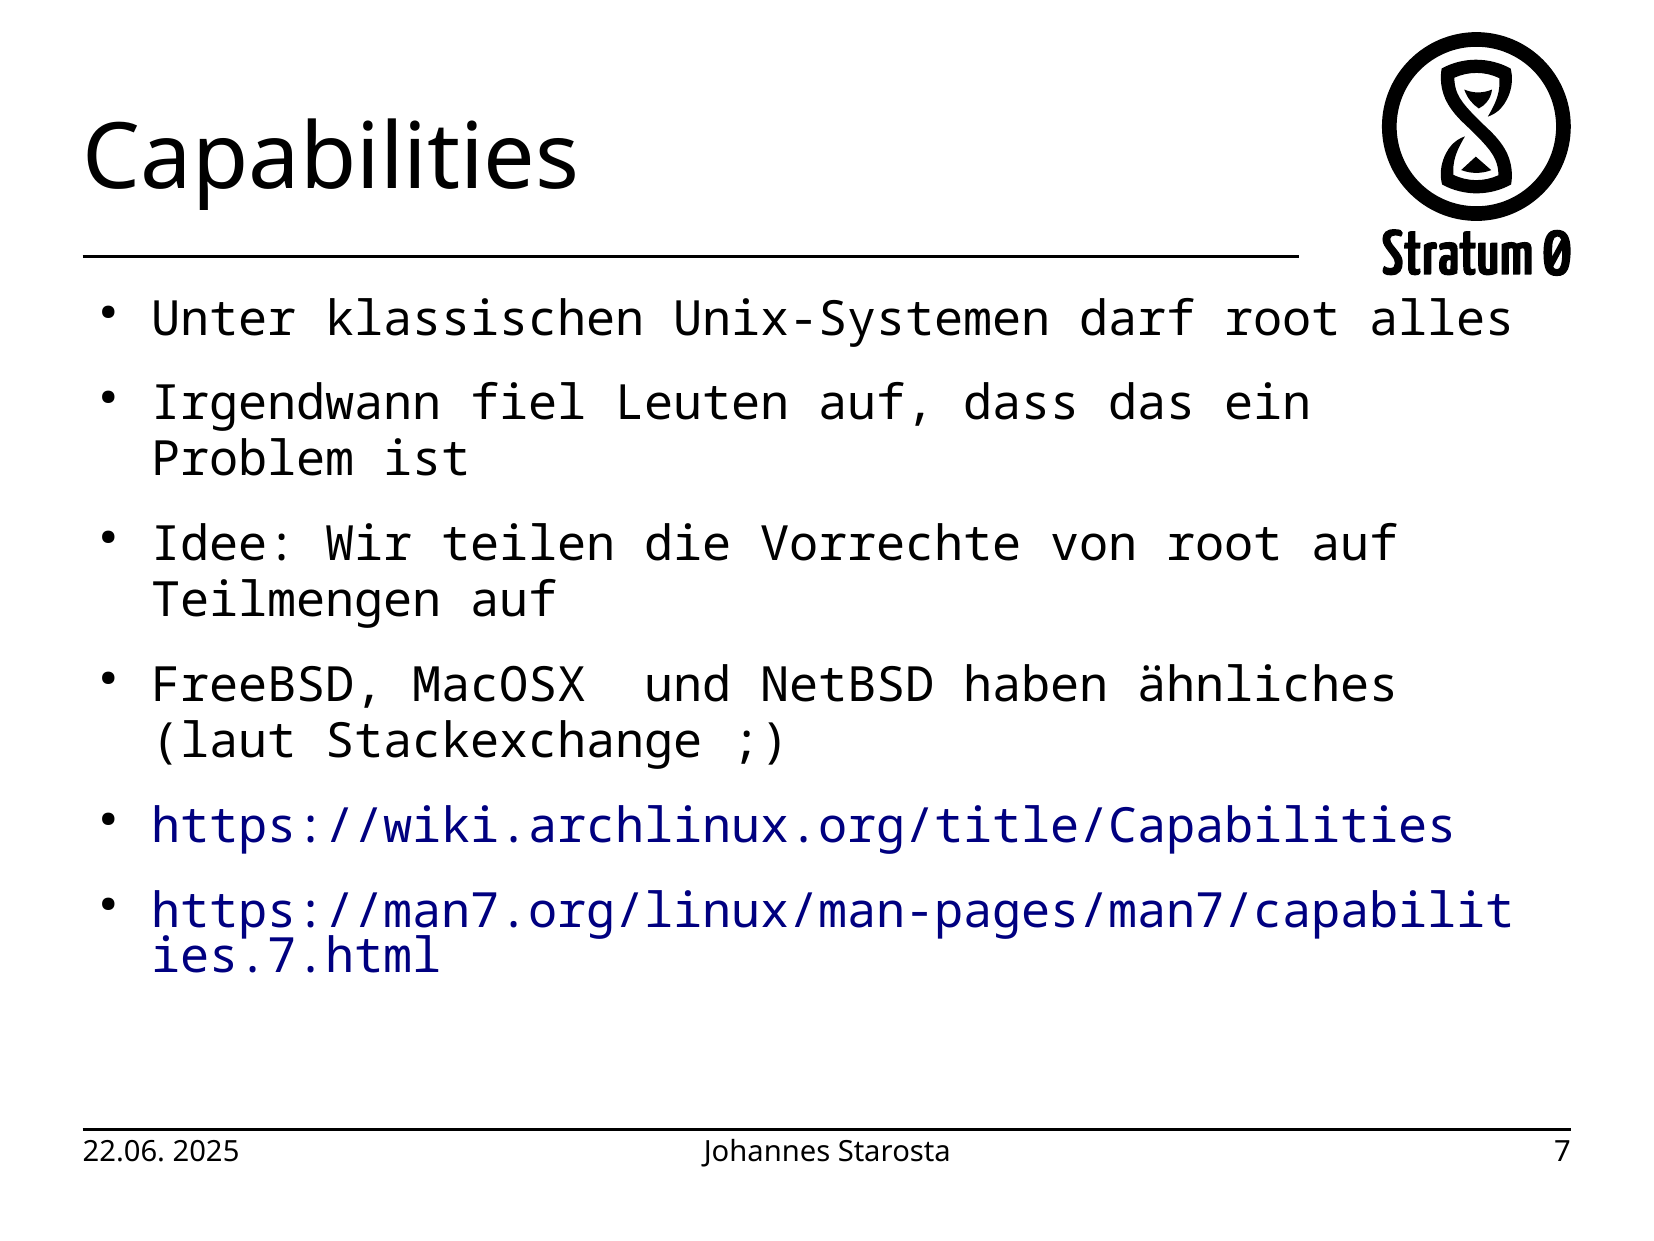

# Capabilities
Unter klassischen Unix-Systemen darf root alles
Irgendwann fiel Leuten auf, dass das ein Problem ist
Idee: Wir teilen die Vorrechte von root auf Teilmengen auf
FreeBSD, MacOSX und NetBSD haben ähnliches (laut Stackexchange ;)
https://wiki.archlinux.org/title/Capabilities
https://man7.org/linux/man-pages/man7/capabilities.7.html
Chrissi^
7